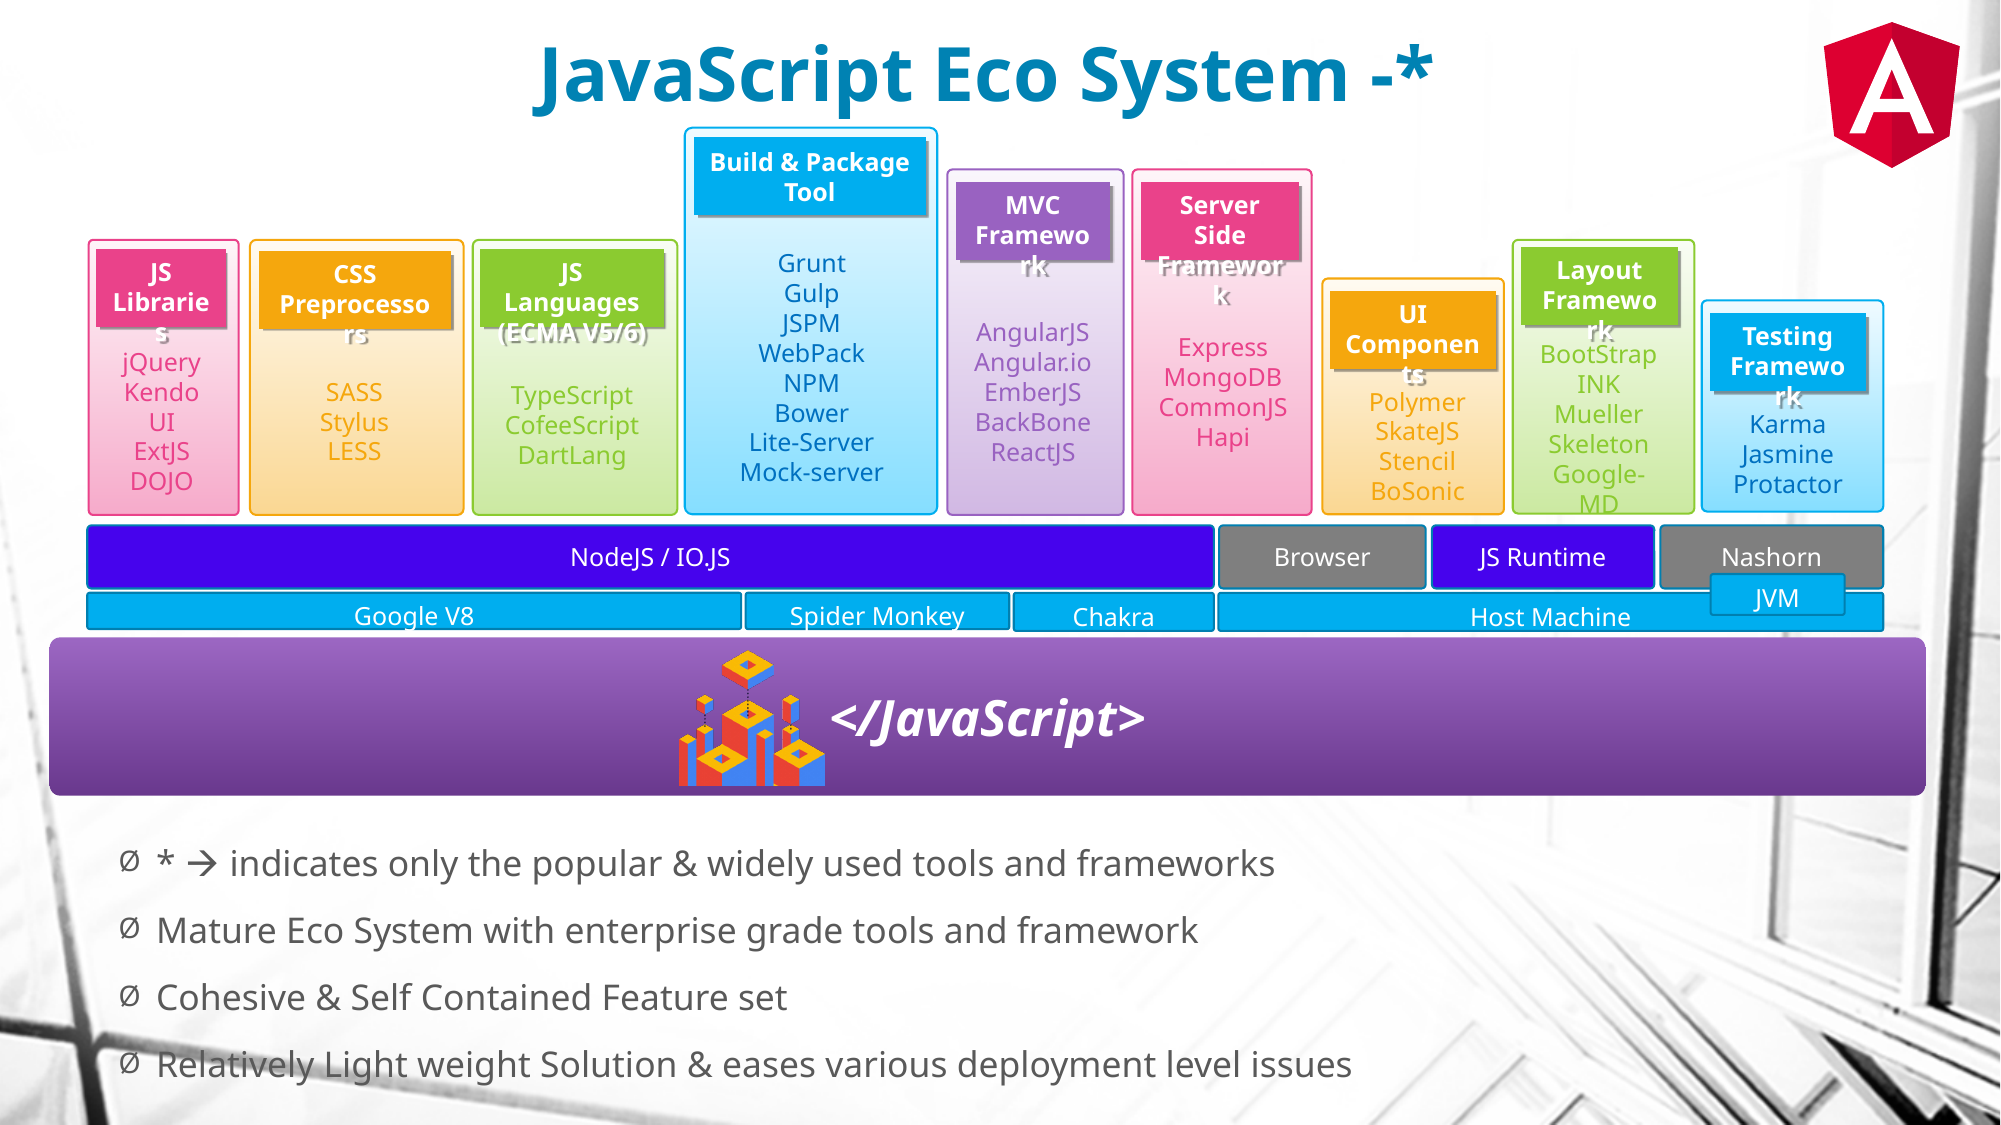

# JavaScript Eco System -*
Build & Package Tool
MVC Framework
Server Side Framework
Grunt
Gulp
JSPM
WebPack
NPM
Bower
Lite-Server
Mock-server
Layout Framework
JS Libraries
JS Languages (ECMA V5/6)
CSS Preprocessors
AngularJS
Angular.io
EmberJS
BackBone
ReactJS
Express
MongoDB
CommonJS
Hapi
UI Components
Testing Framework
BootStrap
INK
Mueller
Skeleton
Google-MD
jQuery
Kendo UI
ExtJS
DOJO
SASS
Stylus
LESS
TypeScript
CofeeScript
DartLang
Polymer
SkateJS
Stencil
BoSonic
Karma
Jasmine
Protactor
NodeJS / IO.JS
Browser
JS Runtime
Nashorn
JVM
Google V8
Spider Monkey
Chakra
Host Machine
</JavaScript>
*  indicates only the popular & widely used tools and frameworks
Mature Eco System with enterprise grade tools and framework
Cohesive & Self Contained Feature set
Relatively Light weight Solution & eases various deployment level issues